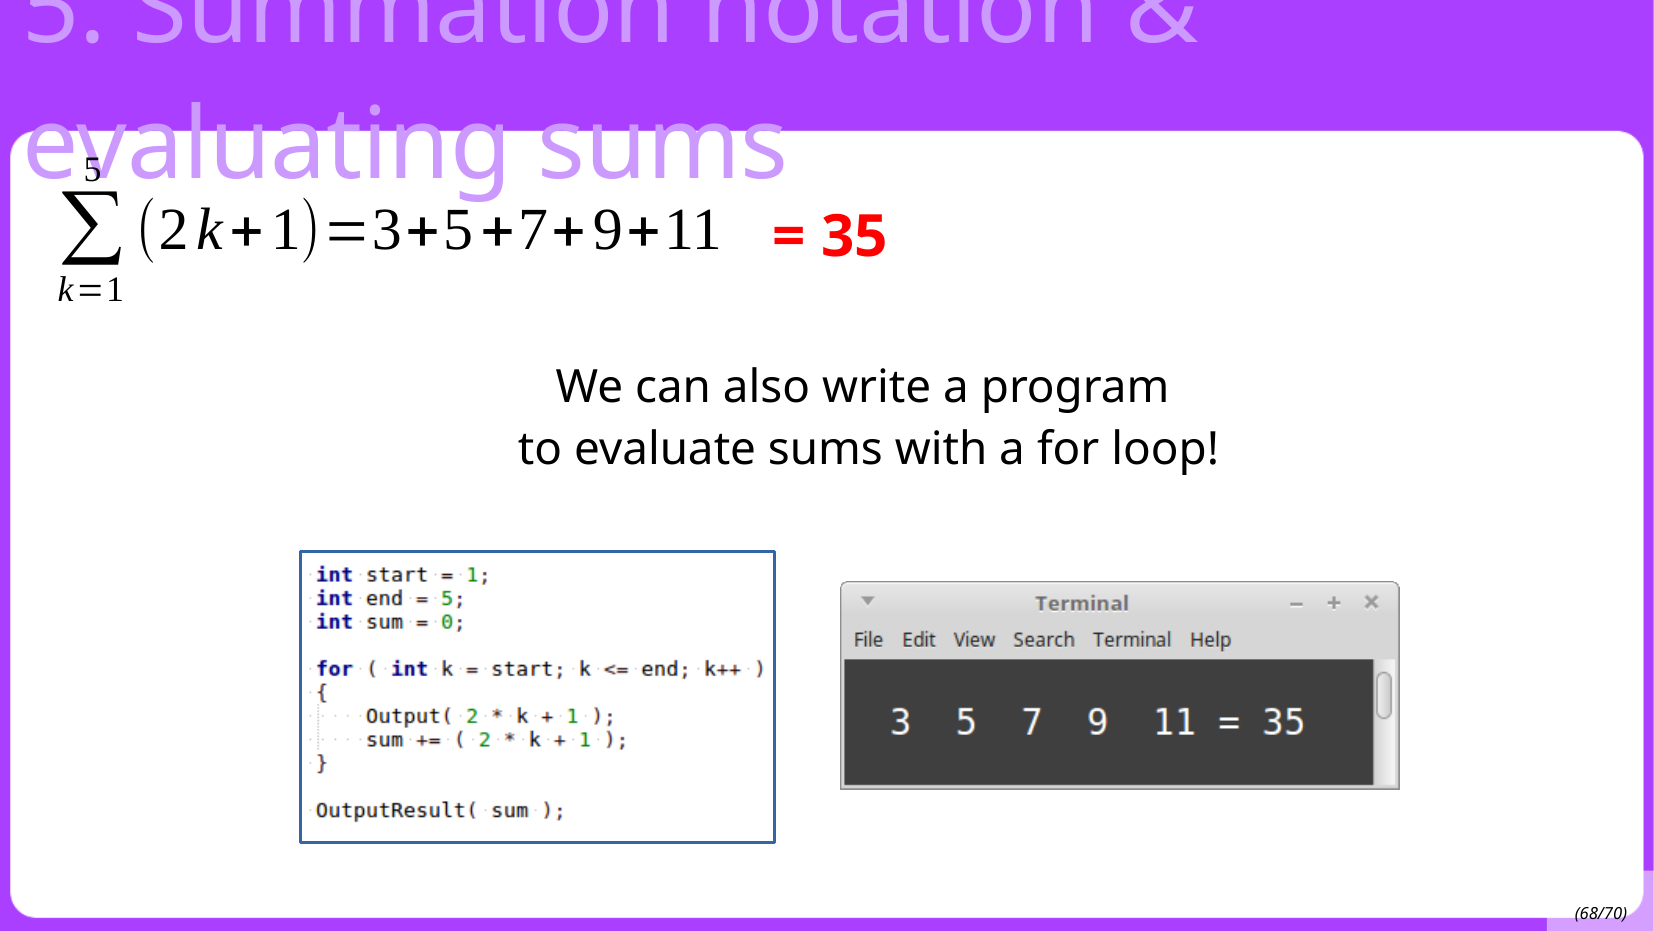

# 5. Summation notation & evaluating sums
= 35
We can also write a program
to evaluate sums with a for loop!